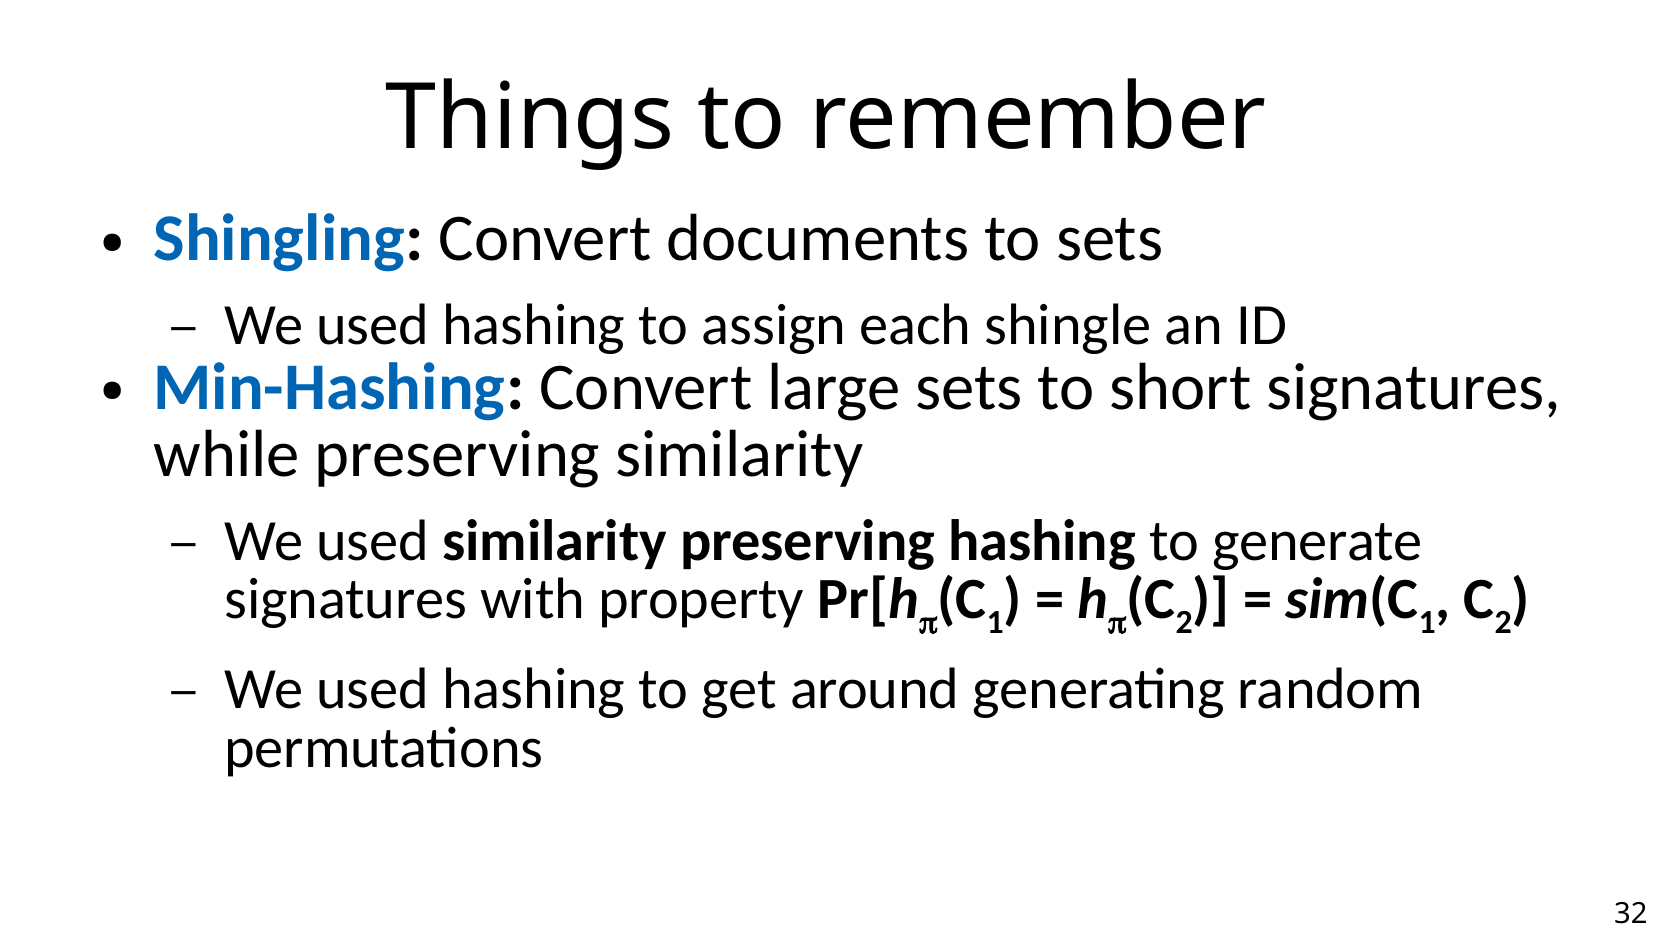

# Things to remember
Shingling: Convert documents to sets
We used hashing to assign each shingle an ID
Min-Hashing: Convert large sets to short signatures, while preserving similarity
We used similarity preserving hashing to generate signatures with property Pr[h(C1) = h(C2)] = sim(C1, C2)
We used hashing to get around generating random permutations
32